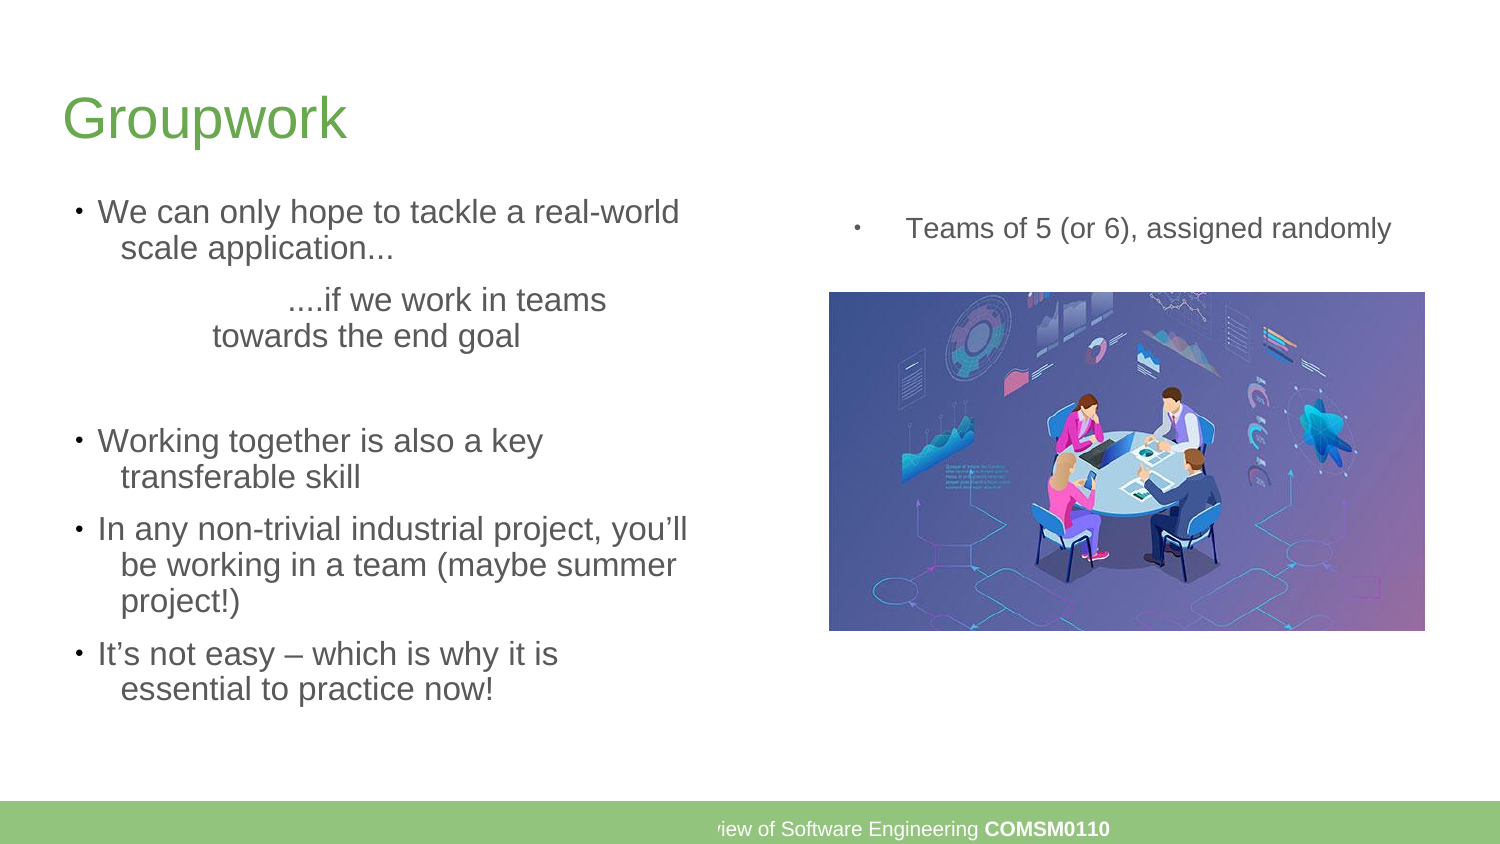

# Groupwork
We can only hope to tackle a real-world scale application...
....if we work in teams towards the end goal
Working together is also a key transferable skill
In any non-trivial industrial project, you’ll be working in a team (maybe summer project!)
It’s not easy – which is why it is essential to practice now!
Teams of 5 (or 6), assigned randomly